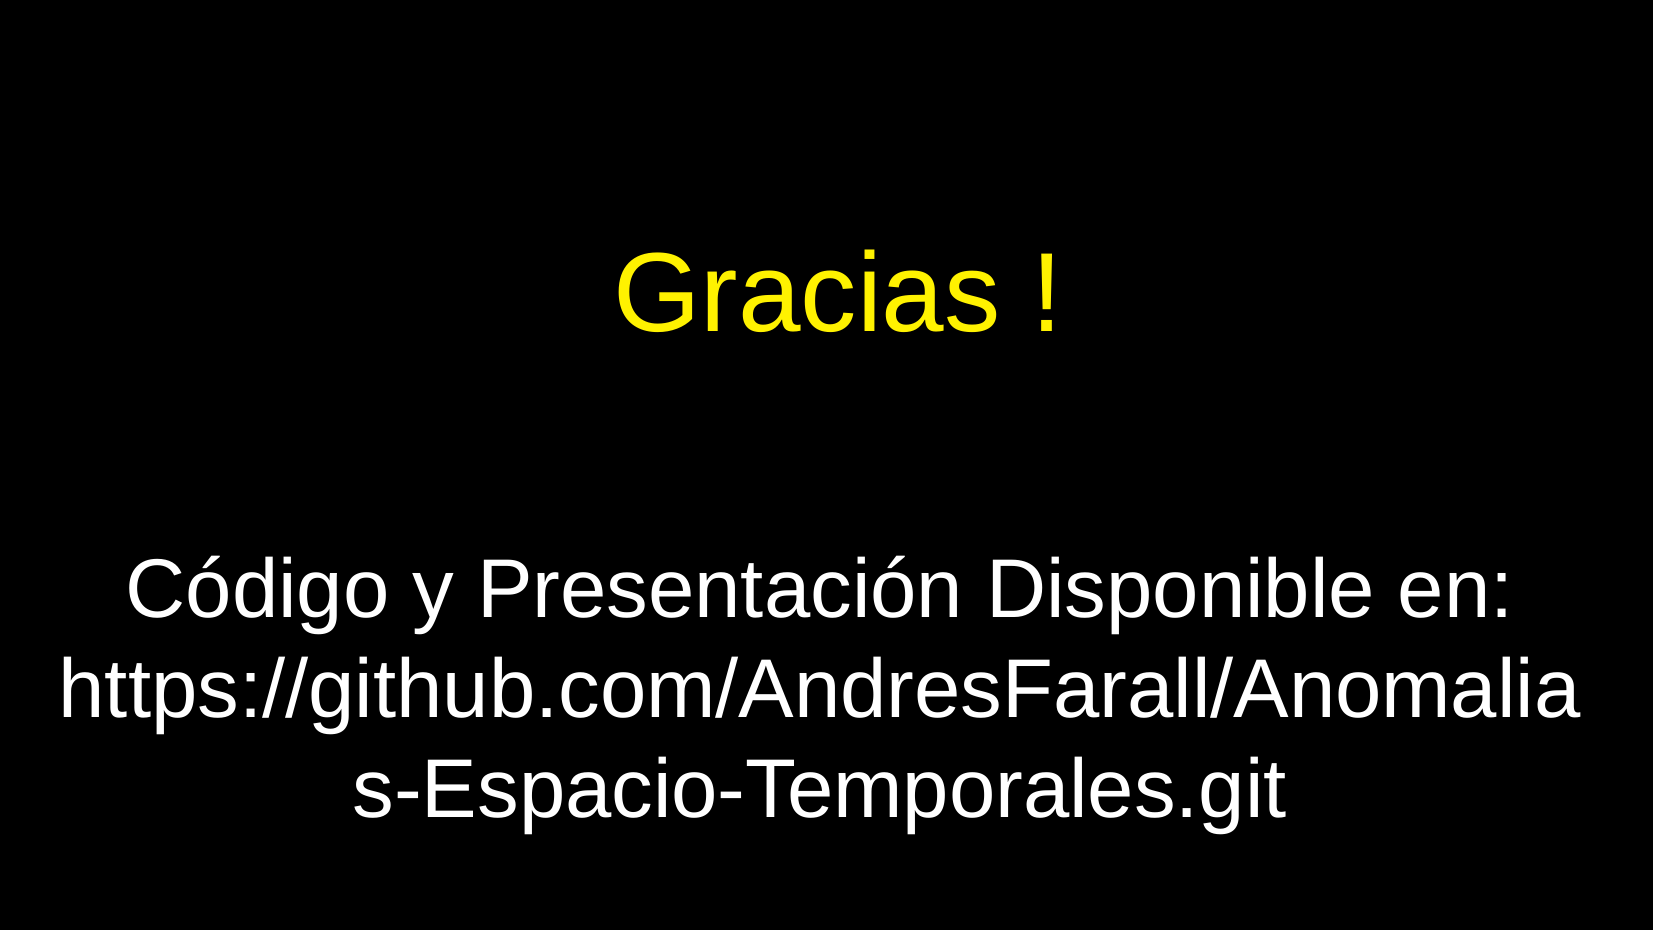

Gracias !
Código y Presentación Disponible en: https://github.com/AndresFarall/Anomalias-Espacio-Temporales.git